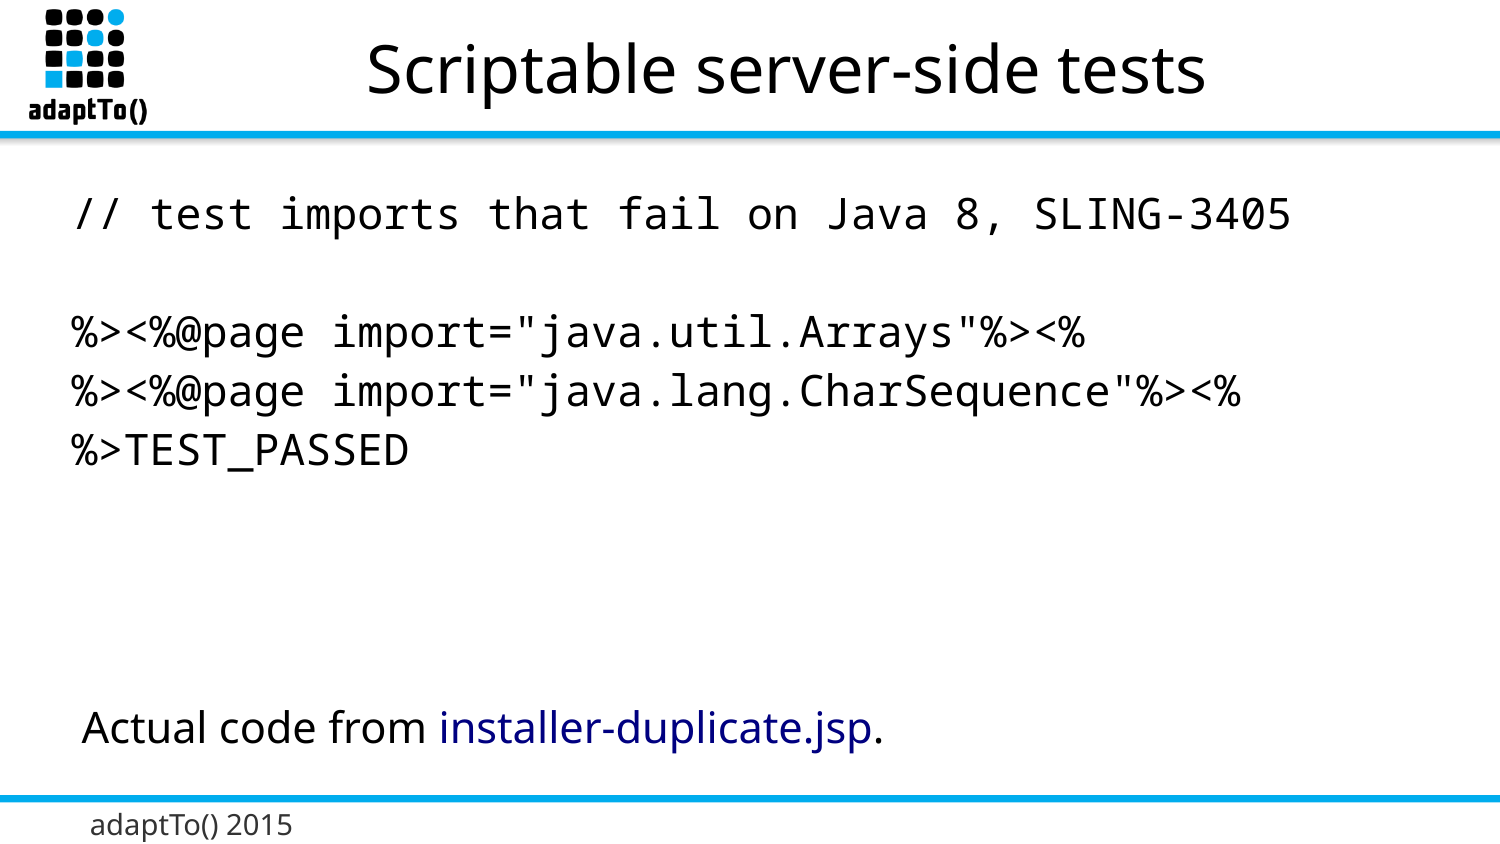

# Scriptable server-side tests
// test imports that fail on Java 8, SLING-3405
%><%@page import="java.util.Arrays"%><%
%><%@page import="java.lang.CharSequence"%><%
%>TEST_PASSED
Actual code from installer-duplicate.jsp.